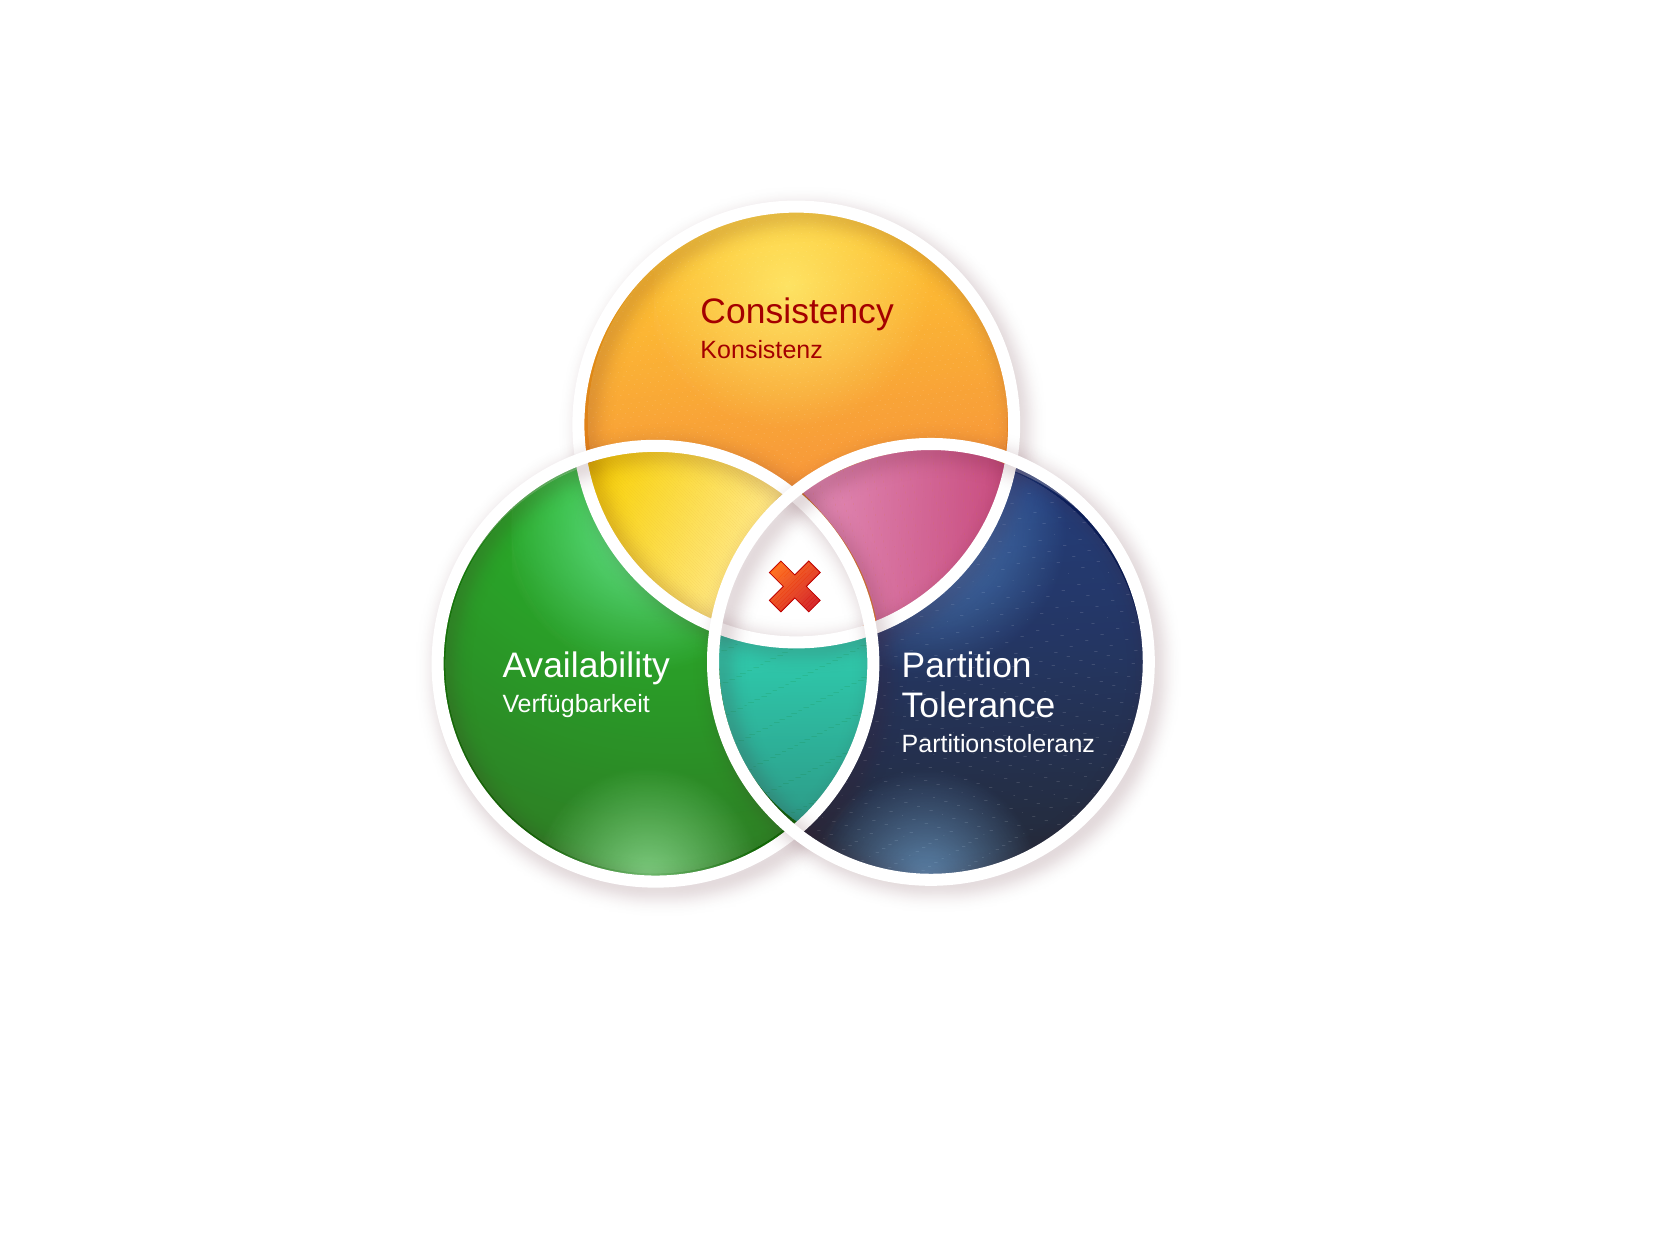

Consistency
Konsistenz
Availability
Verfügbarkeit
Partition
Tolerance
Partitionstoleranz